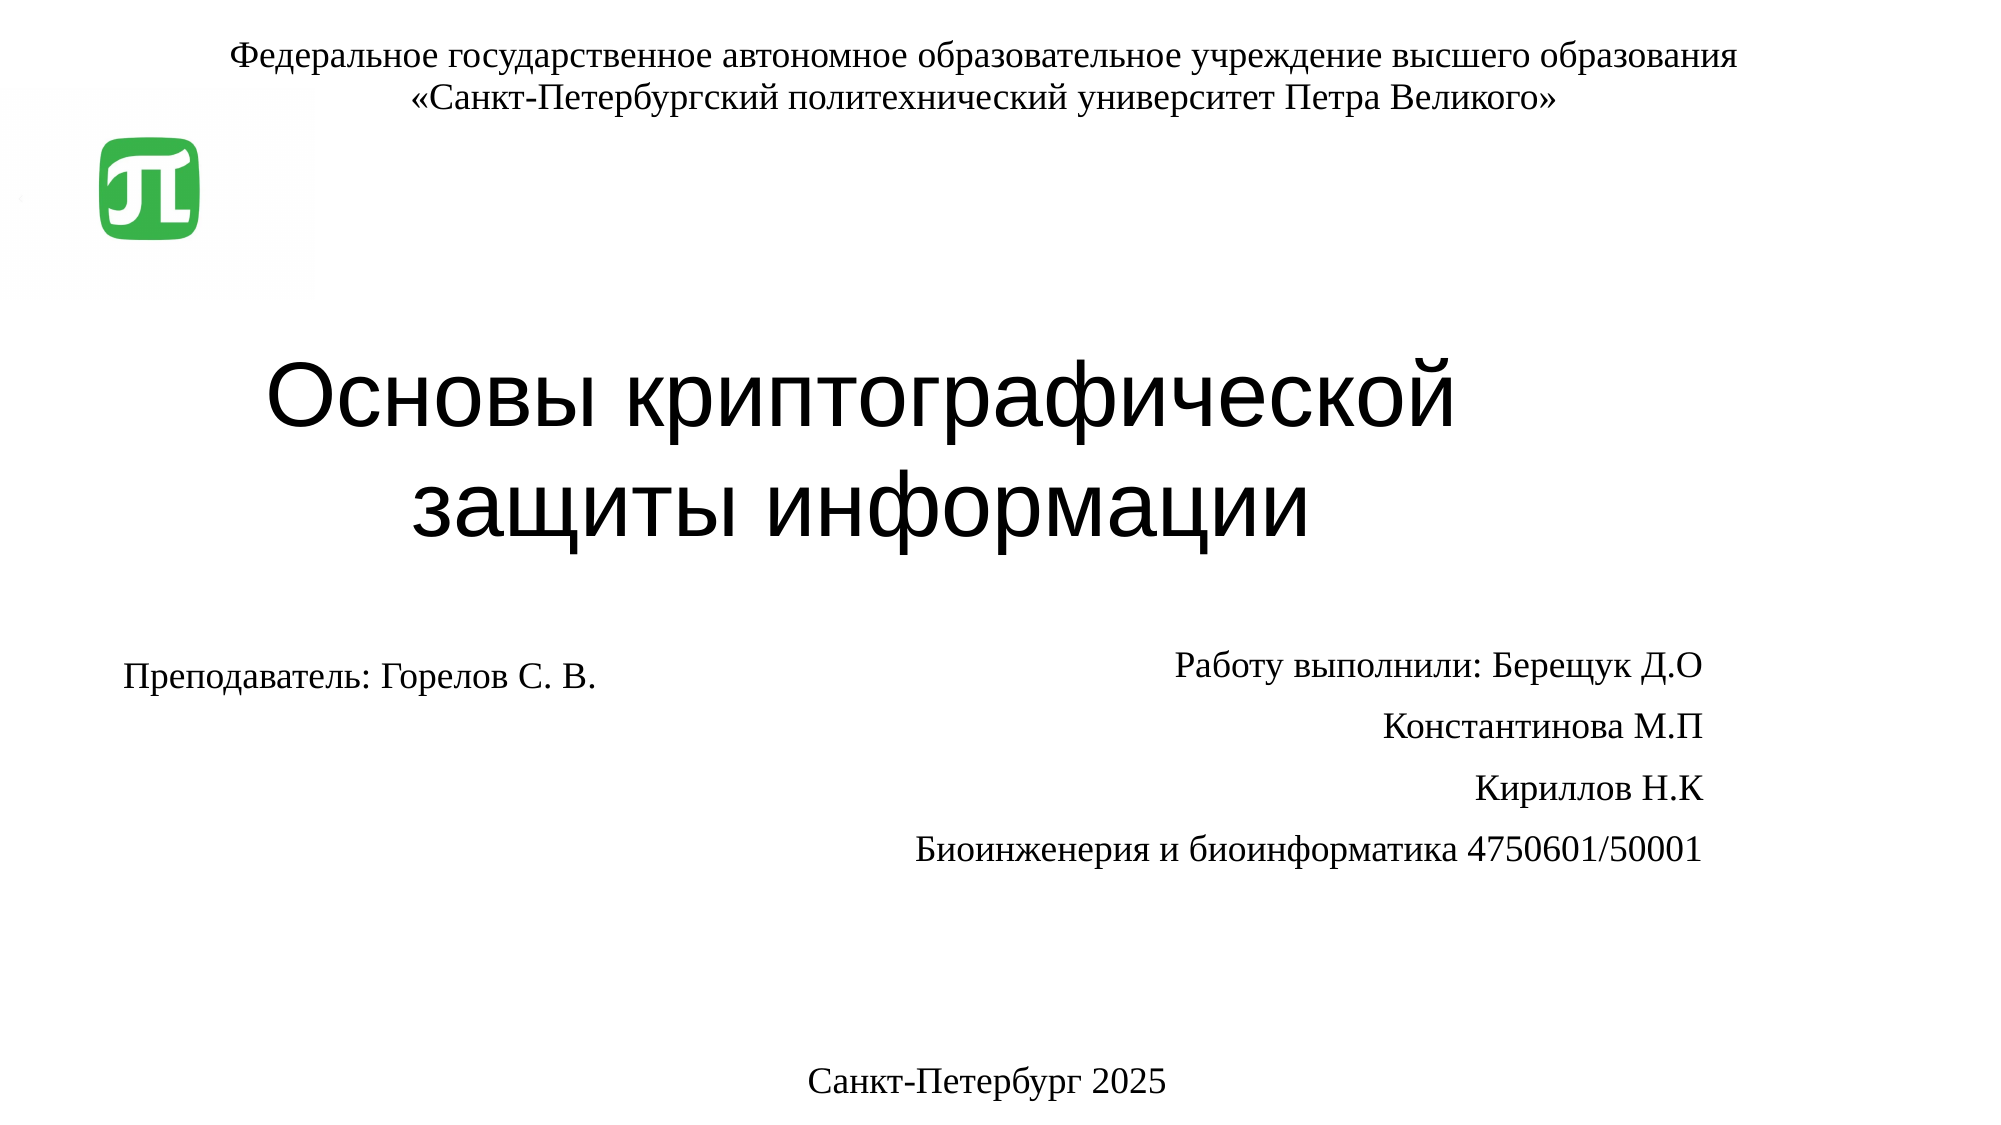

Федеральное государственное автономное образовательное учреждение высшего образования
«Санкт-Петербургский политехнический университет Петра Великого»
# Основы криптографической защиты информации
Работу выполнили: Берещук Д.О
Константинова М.П
Кириллов Н.К
Биоинженерия и биоинформатика 4750601/50001
Преподаватель: Горелов С. В.
Санкт-Петербург 2025